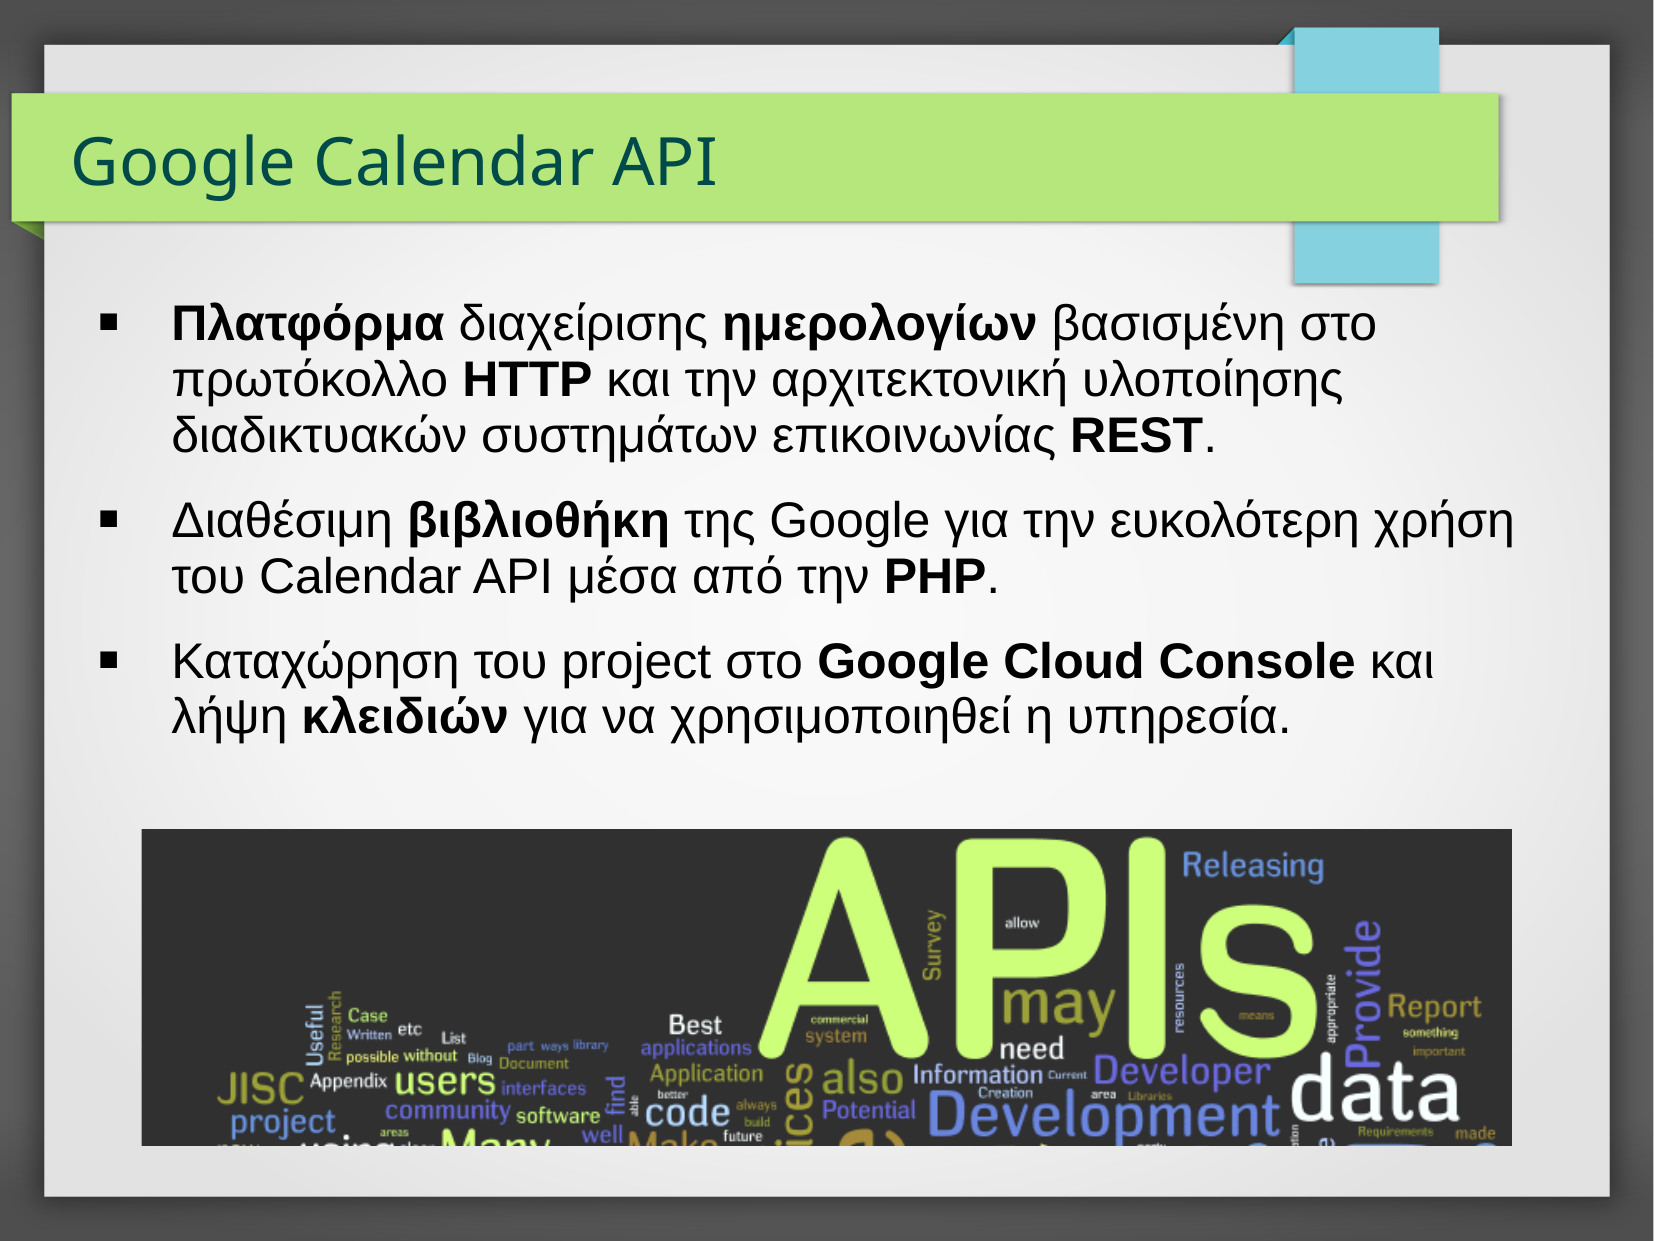

# Google Calendar API
Πλατφόρμα διαχείρισης ημερολογίων βασισμένη στο πρωτόκολλο HTTP και την αρχιτεκτονική υλοποίησης διαδικτυακών συστημάτων επικοινωνίας REST.
Διαθέσιμη βιβλιοθήκη της Google για την ευκολότερη χρήση του Calendar API μέσα από την PHP.
Καταχώρηση του project στο Google Cloud Console και λήψη κλειδιών για να χρησιμοποιηθεί η υπηρεσία.